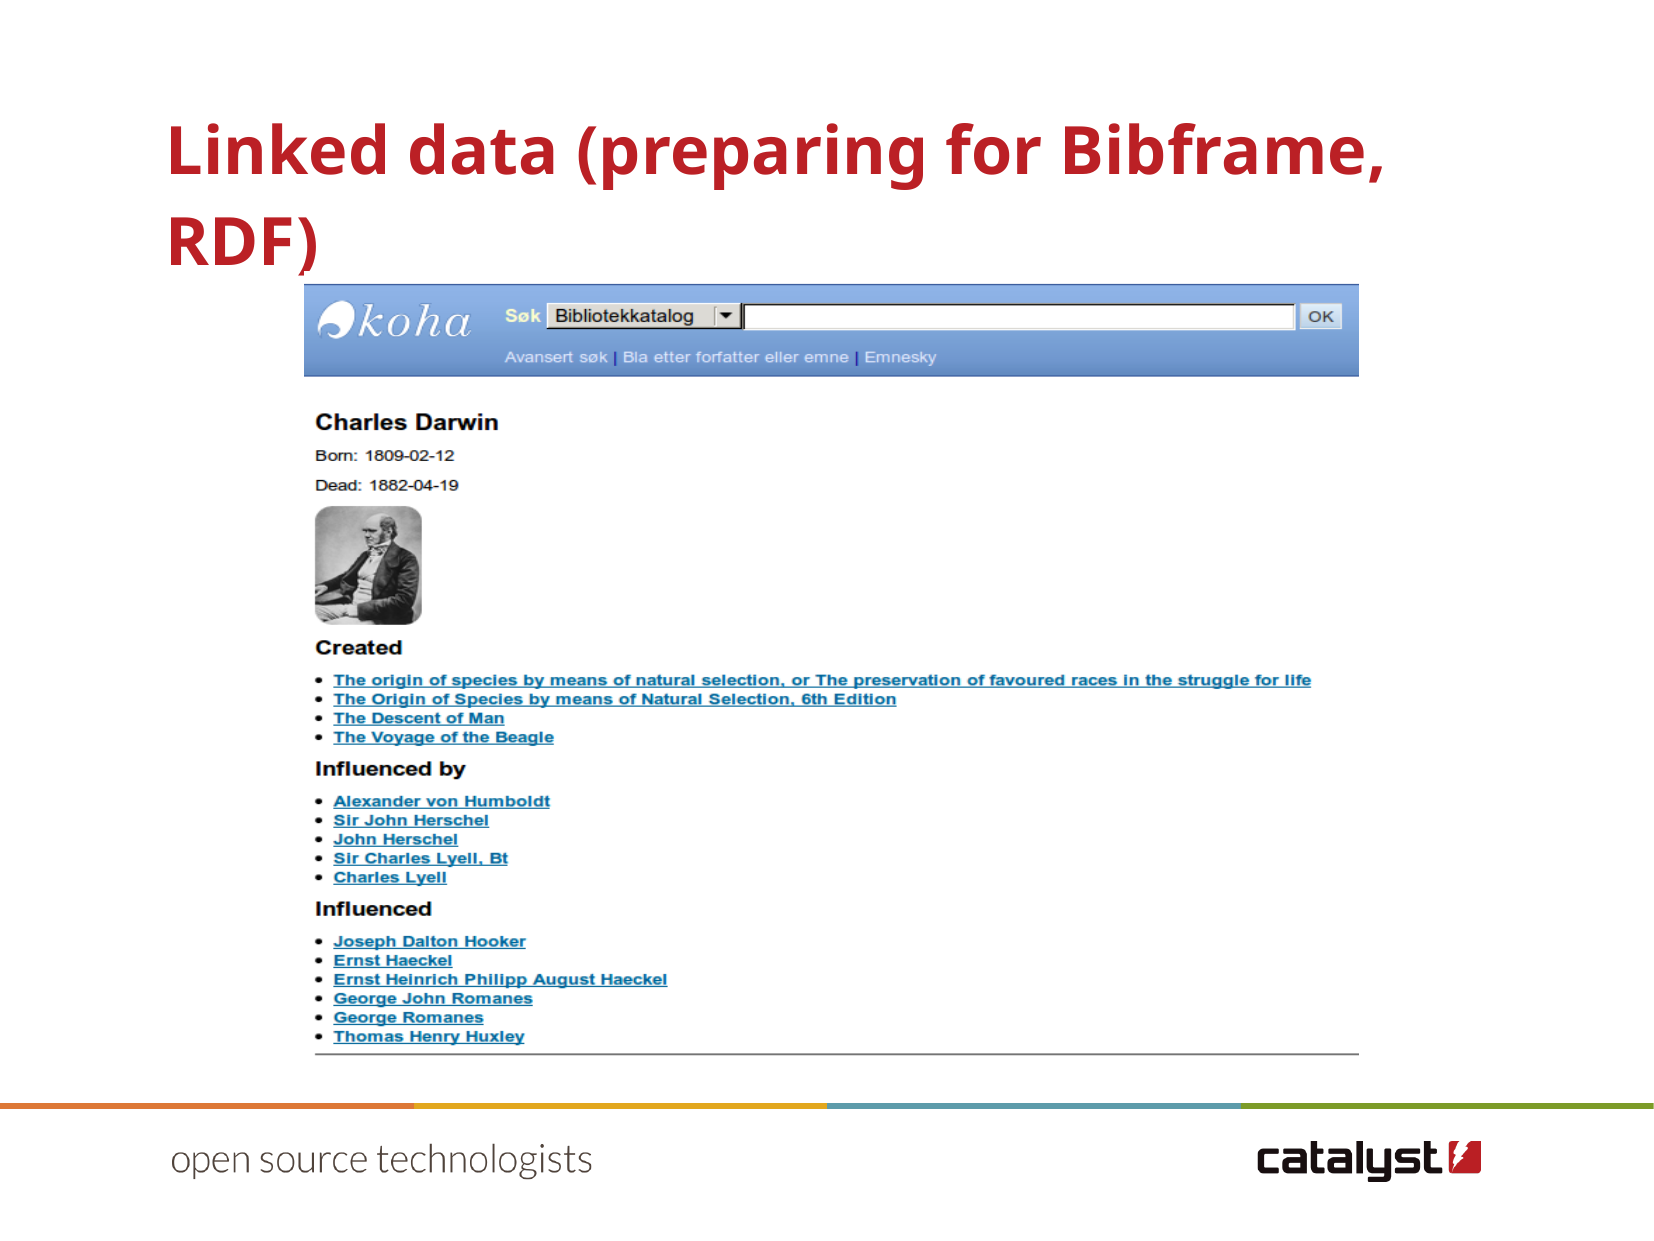

# Linked data (preparing for Bibframe, RDF)